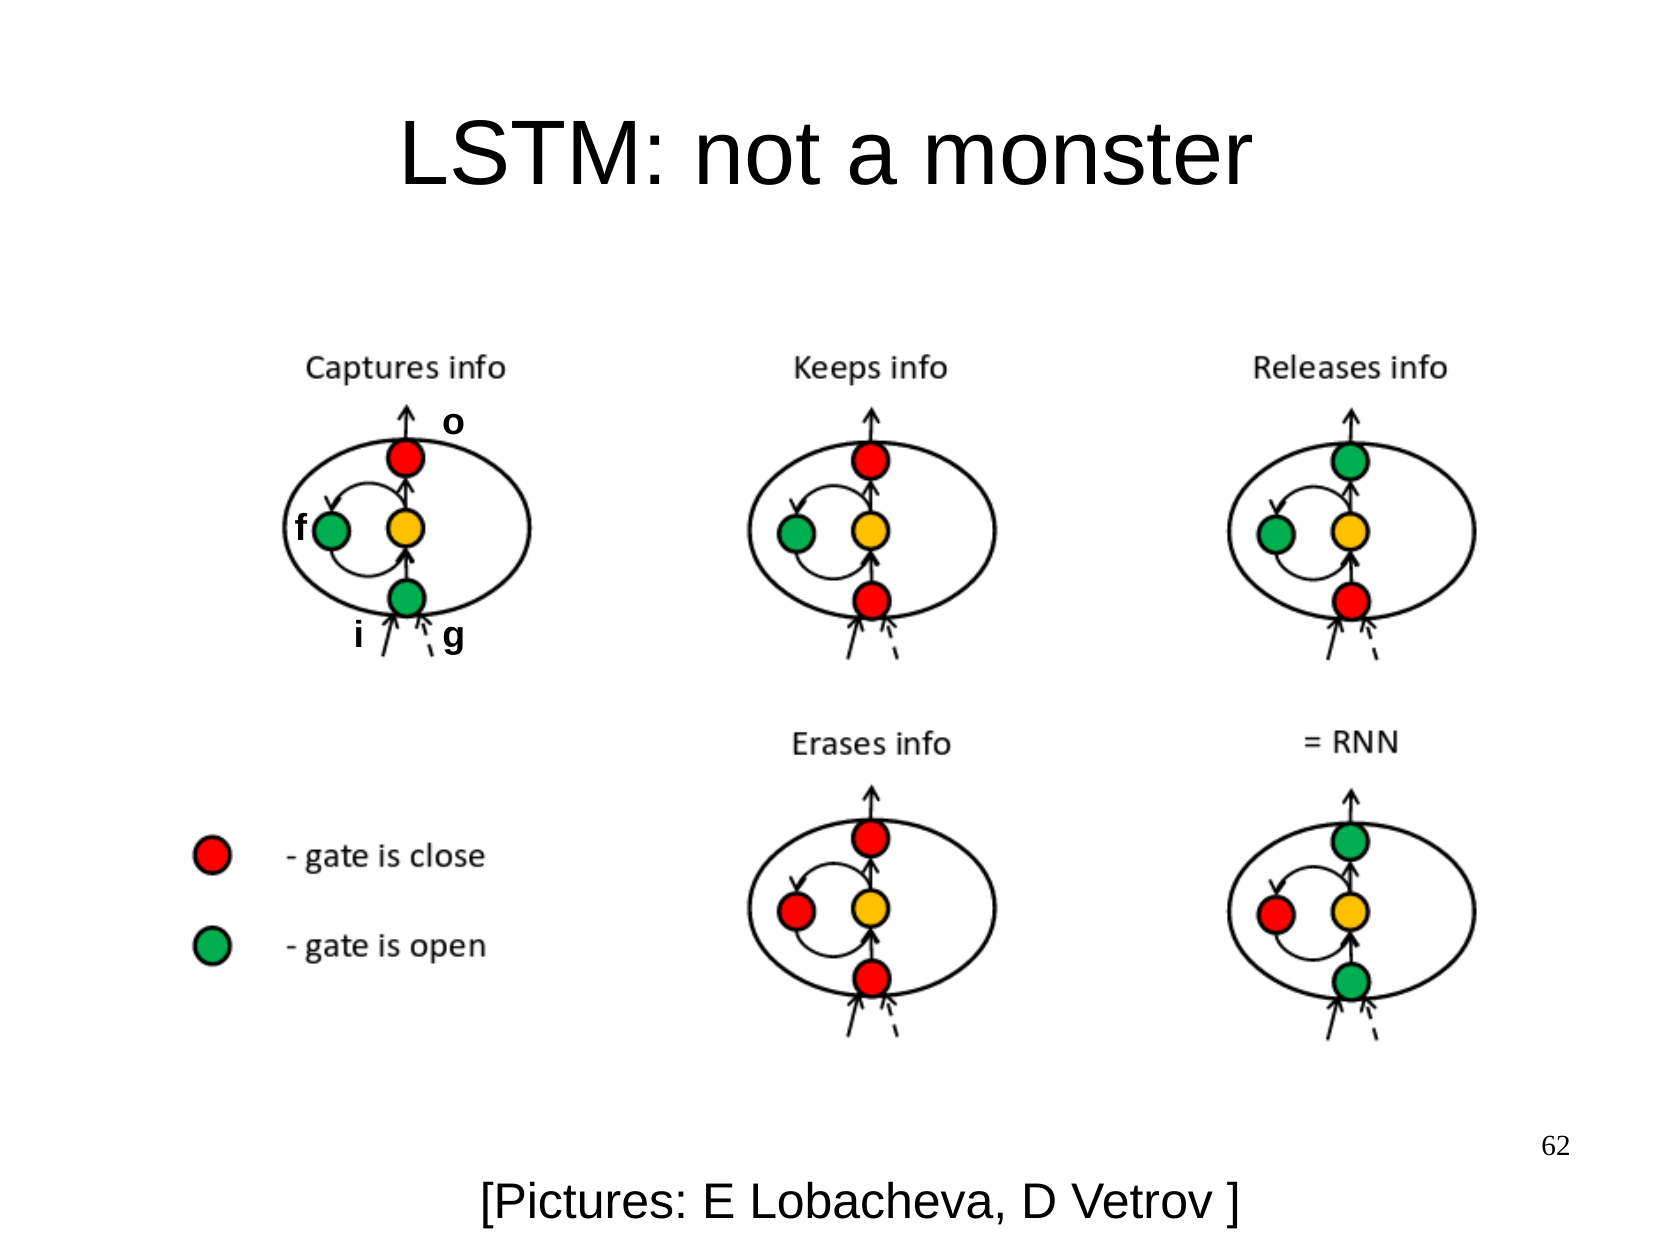

# LSTM: not a monster
o
f
i
g
62
[Pictures: E Lobacheva, D Vetrov ]